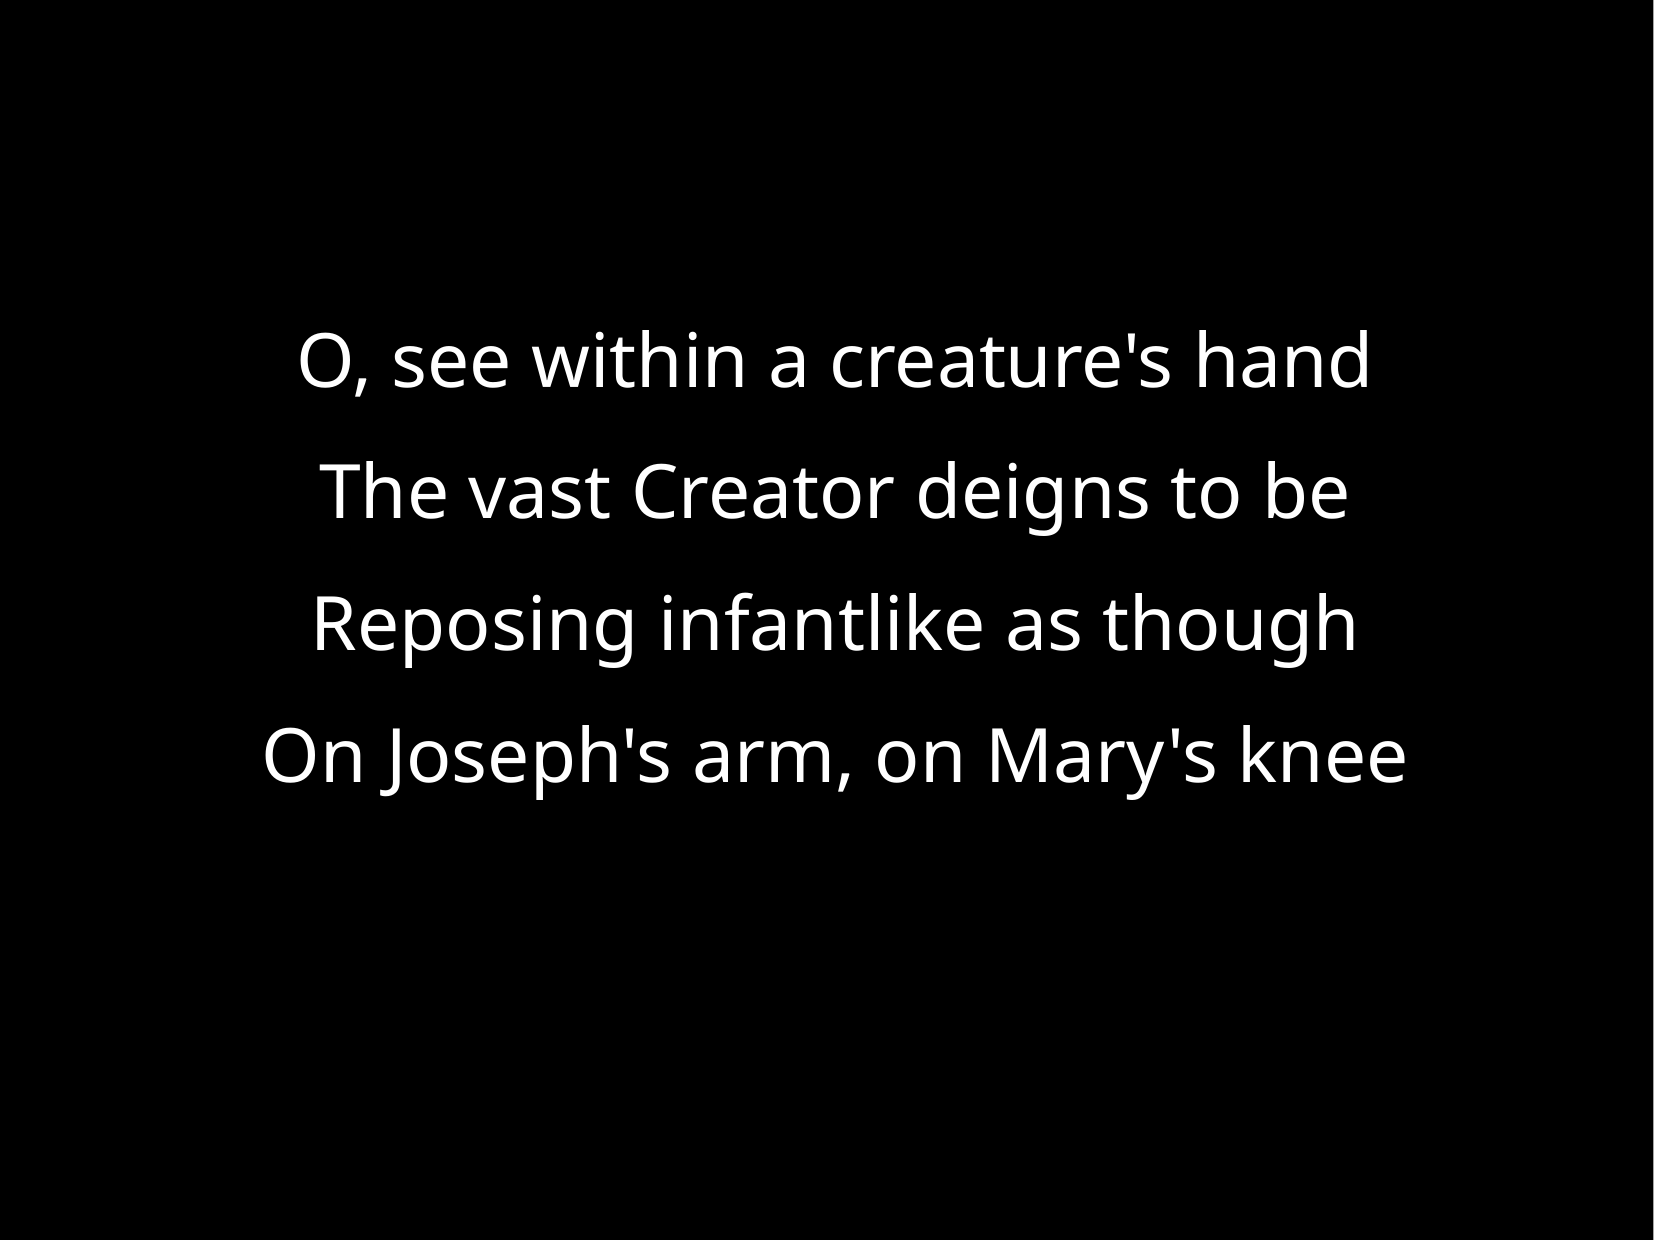

#
O, see within a creature's hand
The vast Creator deigns to be
Reposing infantlike as though
On Joseph's arm, on Mary's knee